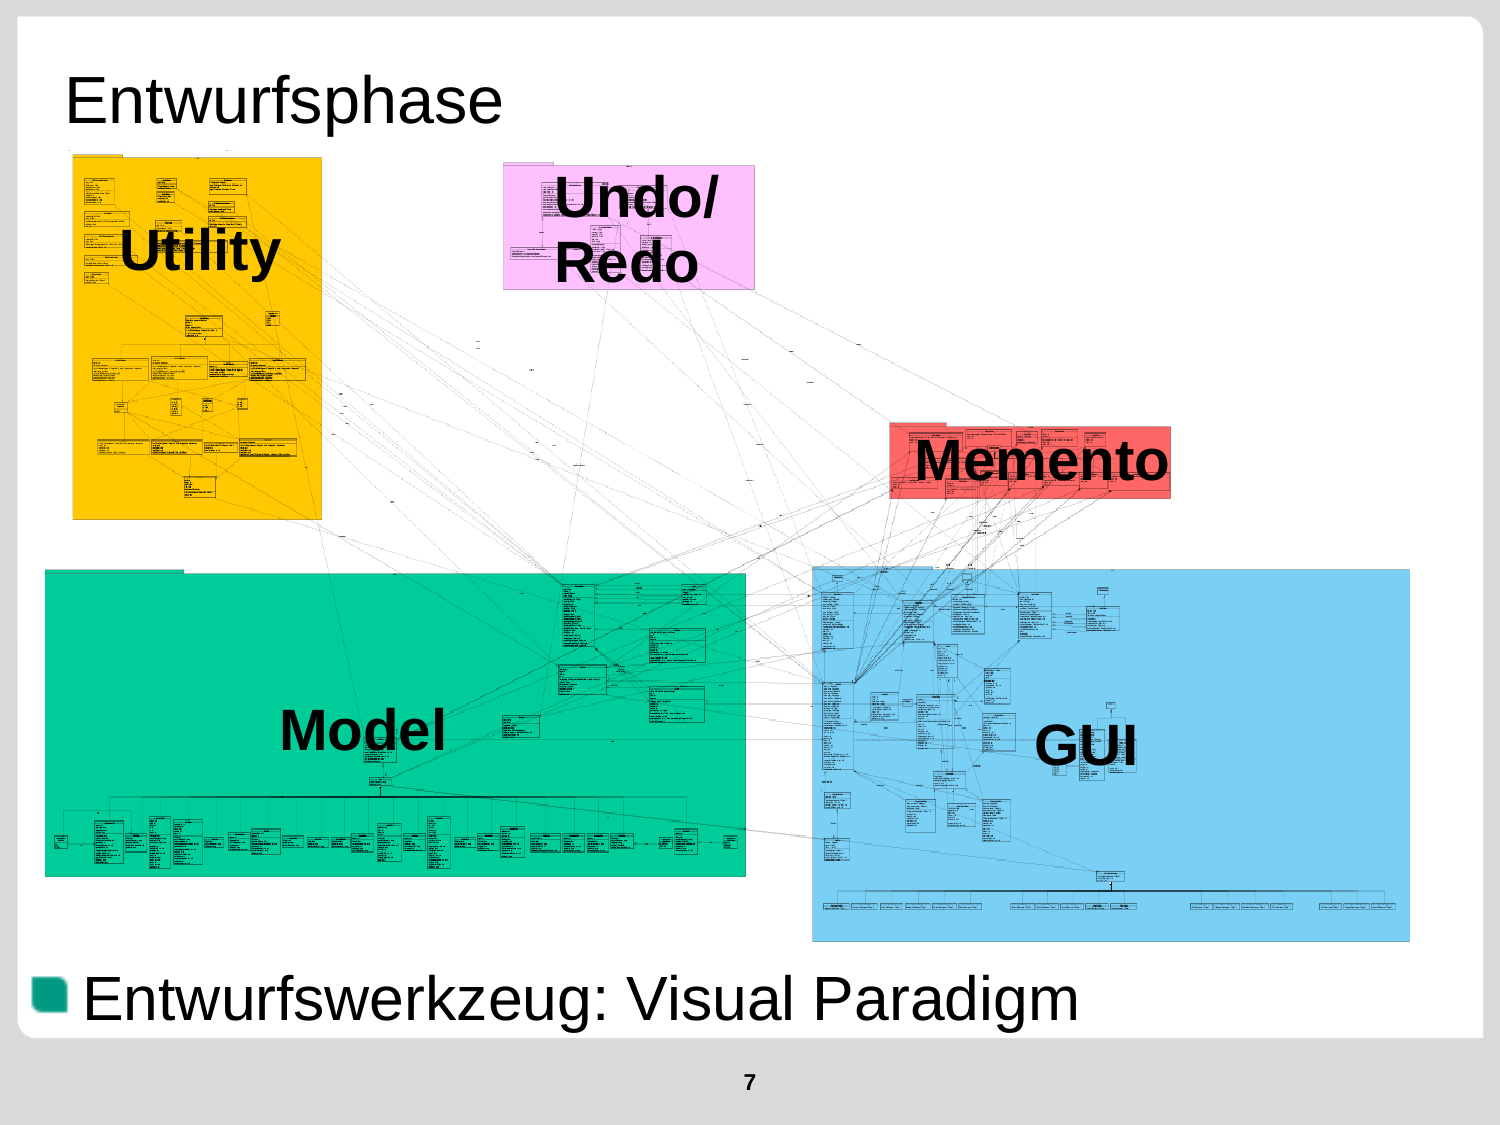

# Entwurfsphase
Undo/
Redo
Utility
Memento
Model
GUI
Entwurfswerkzeug: Visual Paradigm